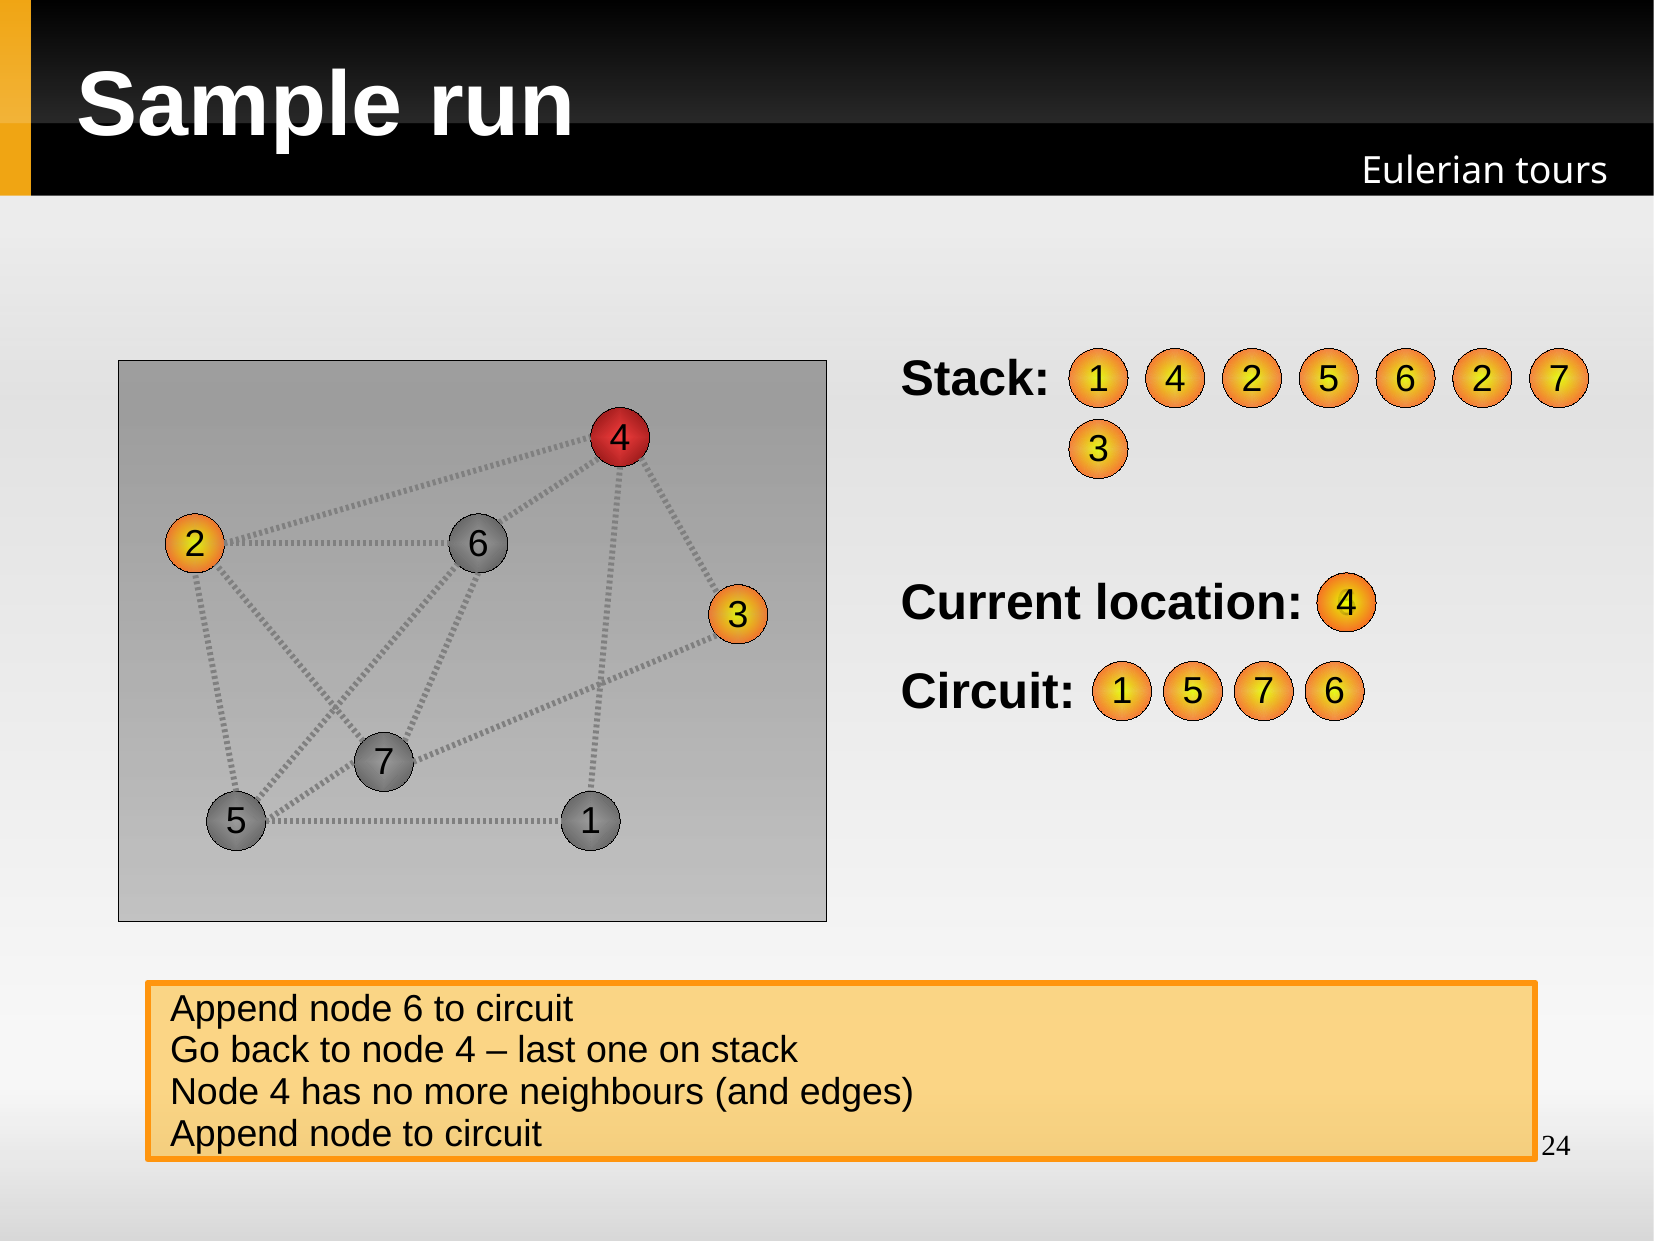

# Sample run
Stack:
1
4
2
5
6
2
7
4
3
2
6
Current location:
6
4
3
Circuit:
1
5
7
6
7
5
1
 Append node 6 to circuit
 Go back to node 4 – last one on stack
 Node 4 has no more neighbours (and edges)
 Append node to circuit
24